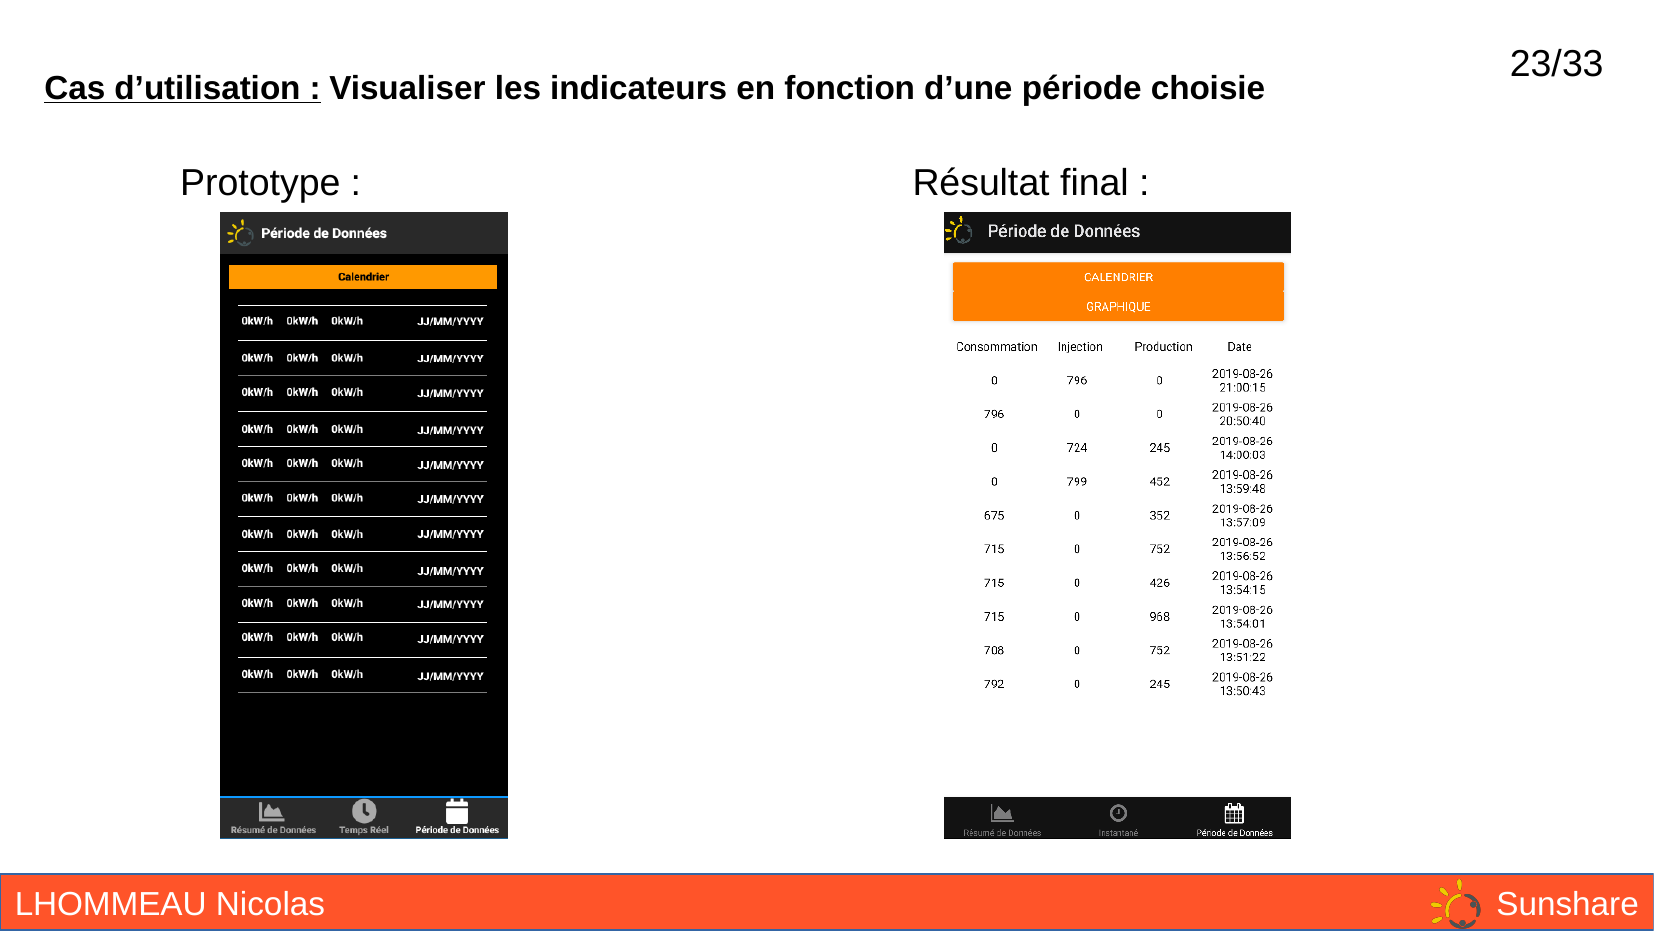

Cas d’utilisation : Visualiser les indicateurs en fonction d’une période choisie
Prototype :
Résultat final :